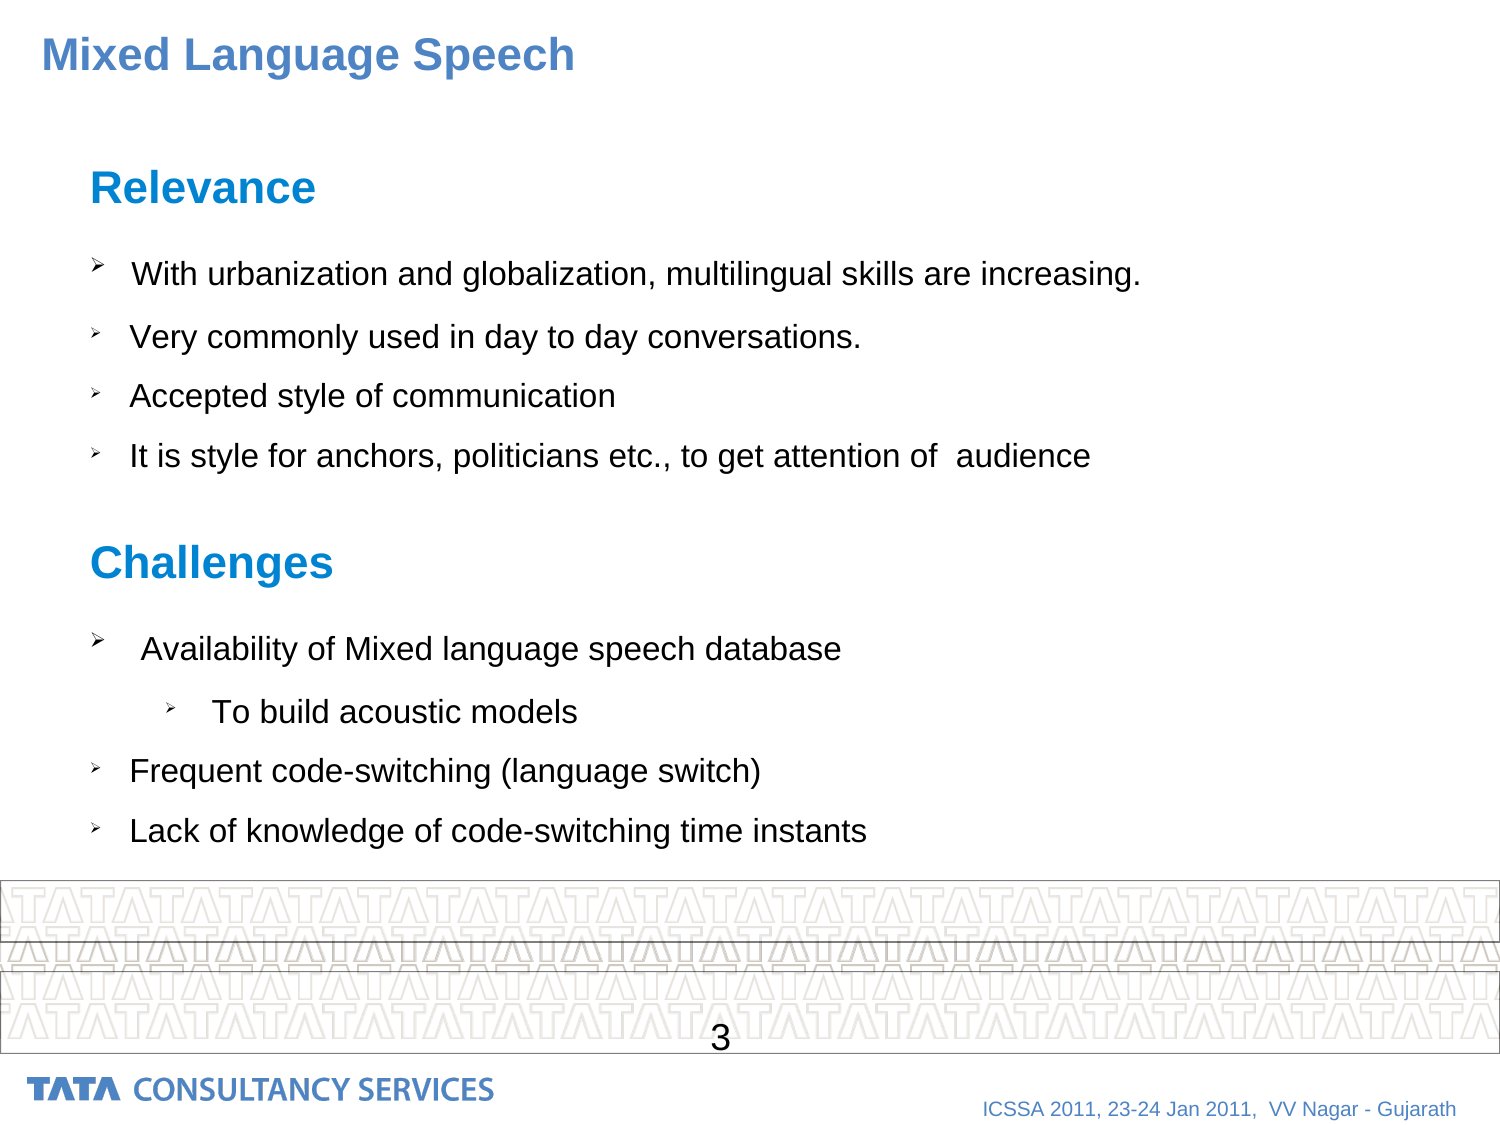

# Mixed Language Speech
Relevance
 With urbanization and globalization, multilingual skills are increasing.
 Very commonly used in day to day conversations.
 Accepted style of communication
 It is style for anchors, politicians etc., to get attention of audience
Challenges
 Availability of Mixed language speech database
To build acoustic models
 Frequent code-switching (language switch)
 Lack of knowledge of code-switching time instants
3